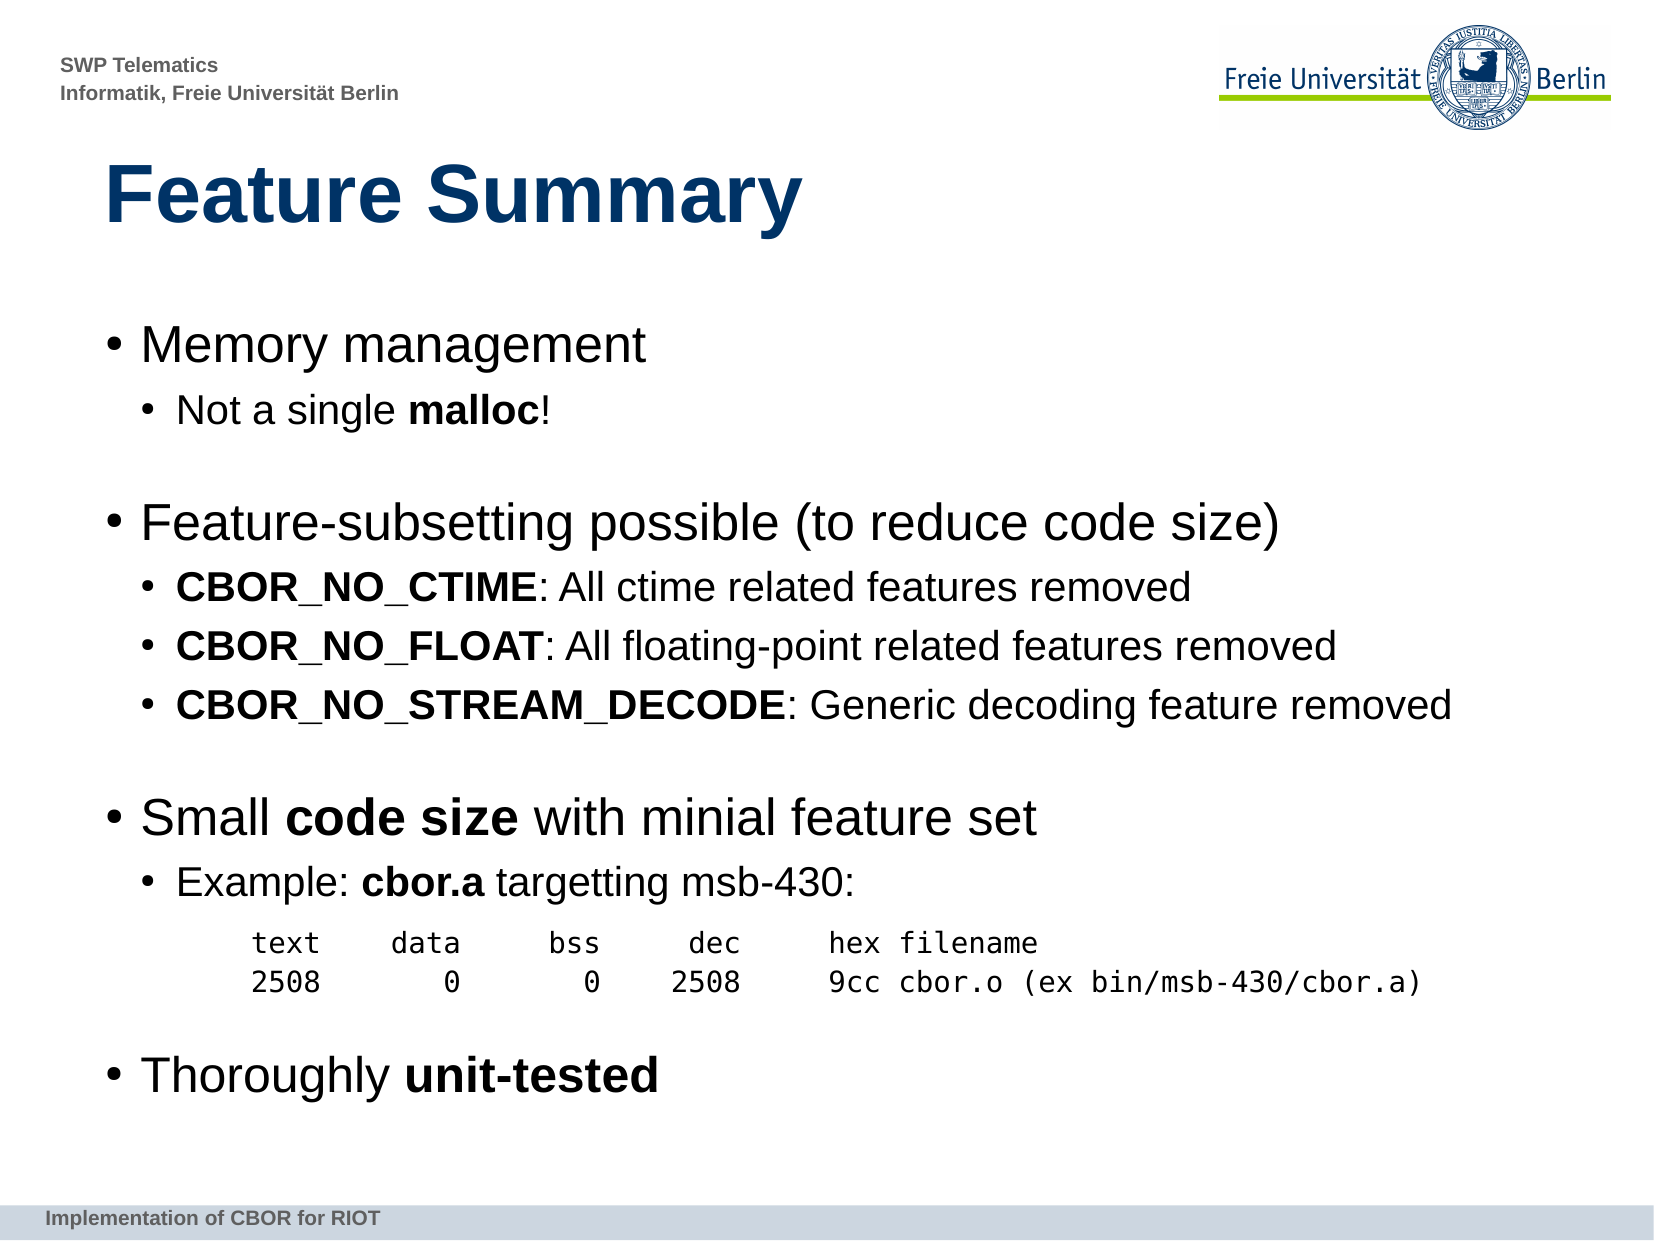

# Feature Summary
Memory management
Not a single malloc!
Feature-subsetting possible (to reduce code size)
CBOR_NO_CTIME: All ctime related features removed
CBOR_NO_FLOAT: All floating-point related features removed
CBOR_NO_STREAM_DECODE: Generic decoding feature removed
Small code size with minial feature set
Example: cbor.a targetting msb-430:
	text data bss dec hex filename
	2508 0 0 2508 9cc cbor.o (ex bin/msb-430/cbor.a)
Thoroughly unit-tested